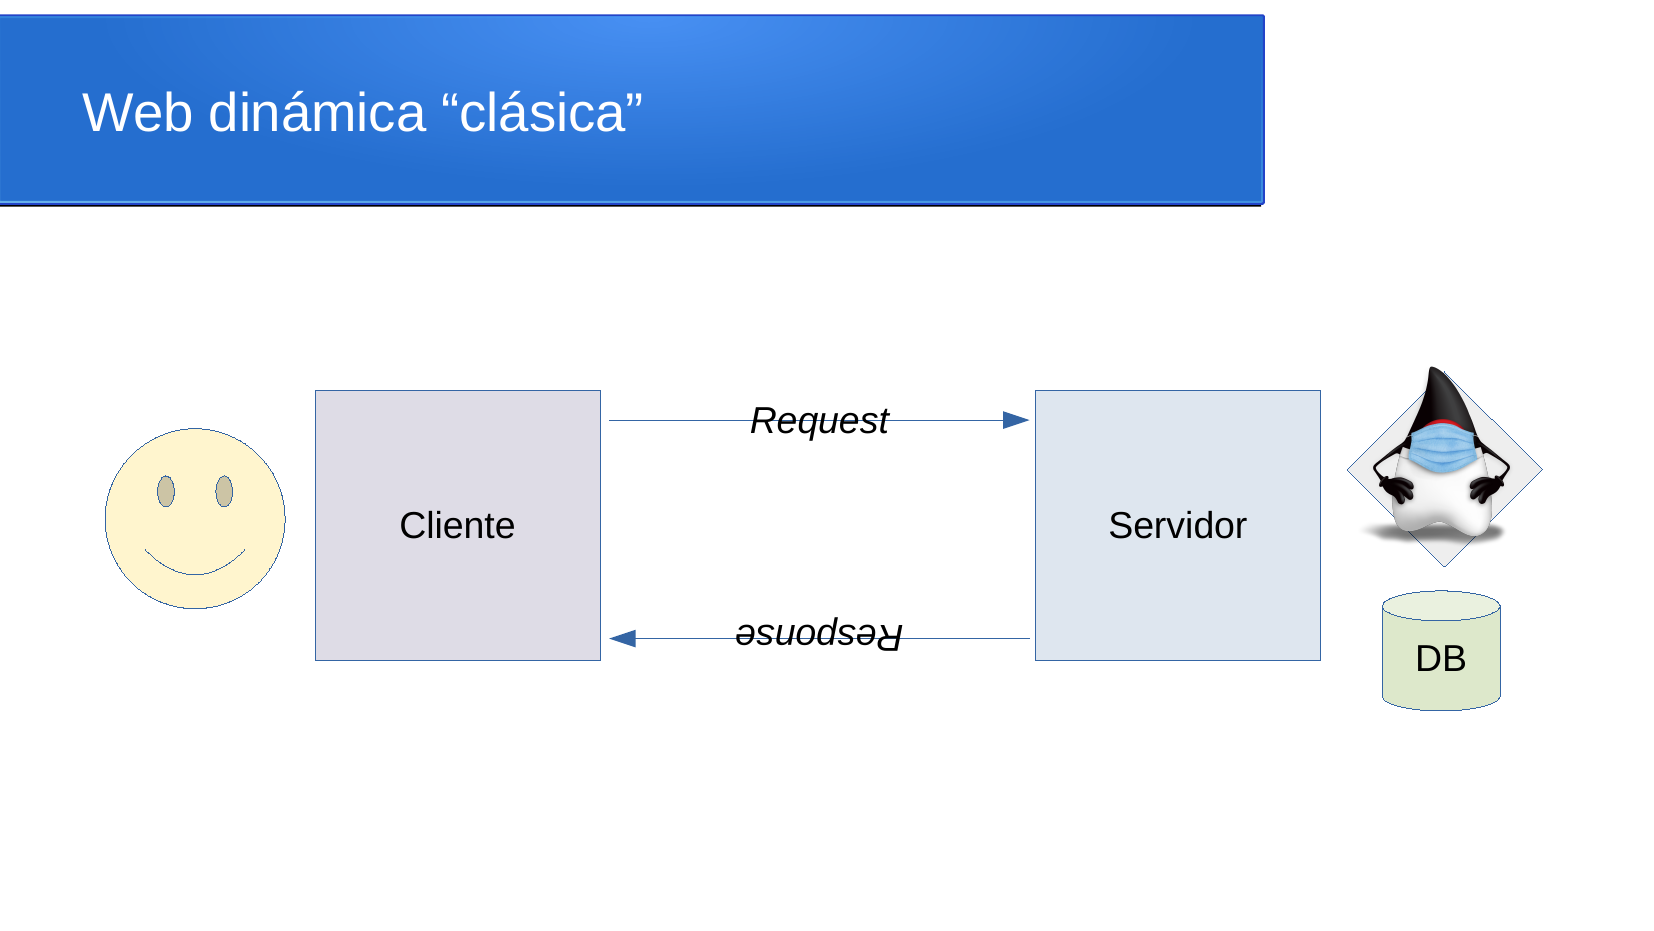

# Web dinámica “clásica”
Cliente
Servidor
Request
DB
Response